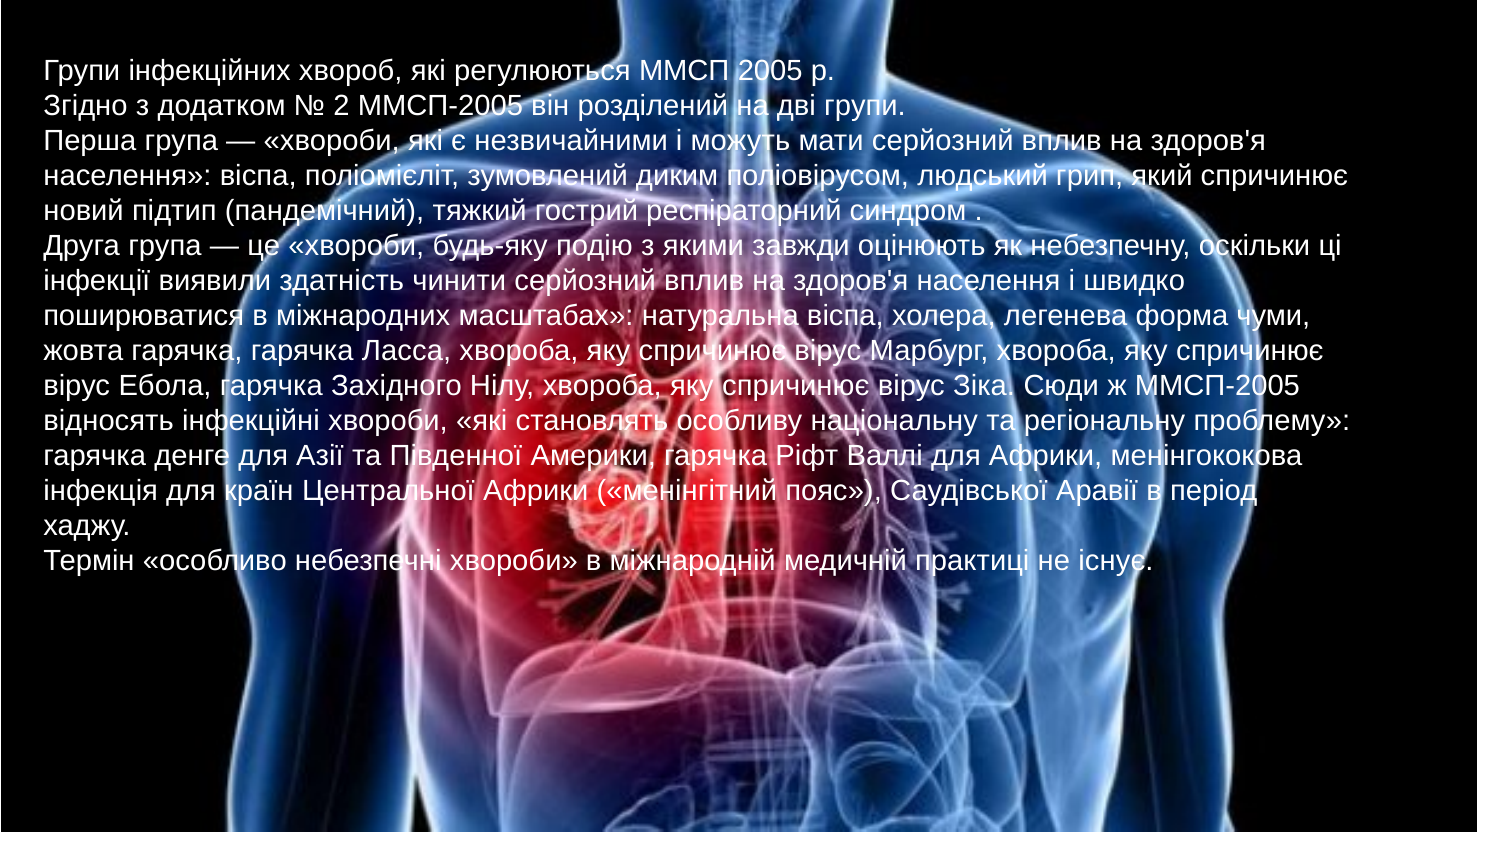

Групи інфекційних хвороб, які регулюються ММСП 2005 р.
Згідно з додатком № 2 ММСП-2005 він розділений на дві групи.
Перша група — «хвороби, які є незвичайними і можуть мати серйозний вплив на здоров'я населення»: віспа, поліомієліт, зумовлений диким поліовірусом, людський грип, який спричинює новий підтип (пандемічний), тяжкий гострий респіраторний синдром .
Друга група — це «хвороби, будь-яку подію з якими завжди оцінюють як небезпечну, оскільки ці інфекції виявили здатність чинити серйозний вплив на здоров'я населення і швидко поширюватися в міжнародних масштабах»: натуральна віспа, холера, легенева форма чуми, жовта гарячка, гарячка Ласса, хвороба, яку спричинює вірус Марбург, хвороба, яку спричинює вірус Ебола, гарячка Західного Нілу, хвороба, яку спричинює вірус Зіка. Сюди ж ММСП-2005 відносять інфекційні хвороби, «які становлять особливу національну та регіональну проблему»: гарячка денге для Азії та Південної Америки, гарячка Ріфт Валлі для Африки, менінгококова інфекція для країн Центральної Африки («менінгітний пояс»), Саудівської Аравії в період хаджу.
Термін «особливо небезпечні хвороби» в міжнародній медичній практиці не існує.